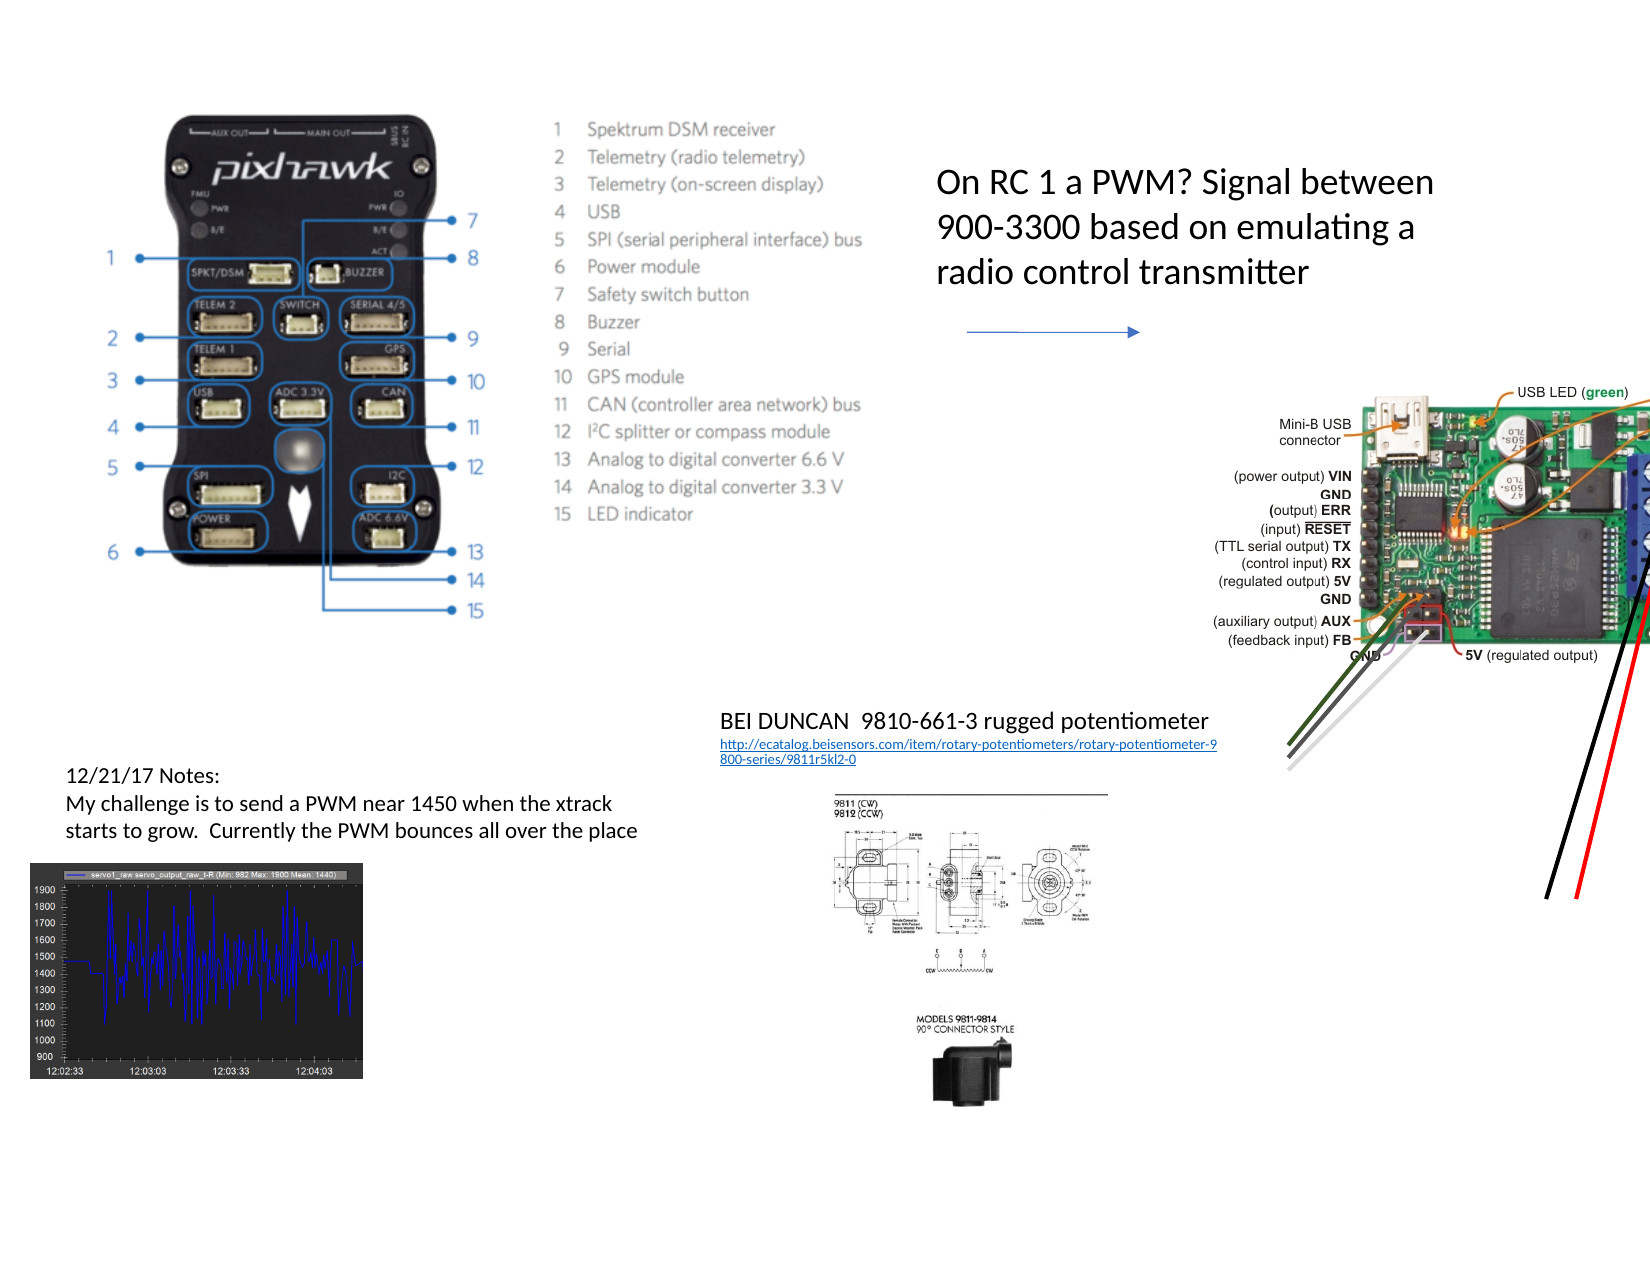

On RC 1 a PWM? Signal between 900-3300 based on emulating a radio control transmitter
BEI DUNCAN 9810-661-3 rugged potentiometer
http://ecatalog.beisensors.com/item/rotary-potentiometers/rotary-potentiometer-9800-series/9811r5kl2-0
12/21/17 Notes:
My challenge is to send a PWM near 1450 when the xtrack starts to grow. Currently the PWM bounces all over the place